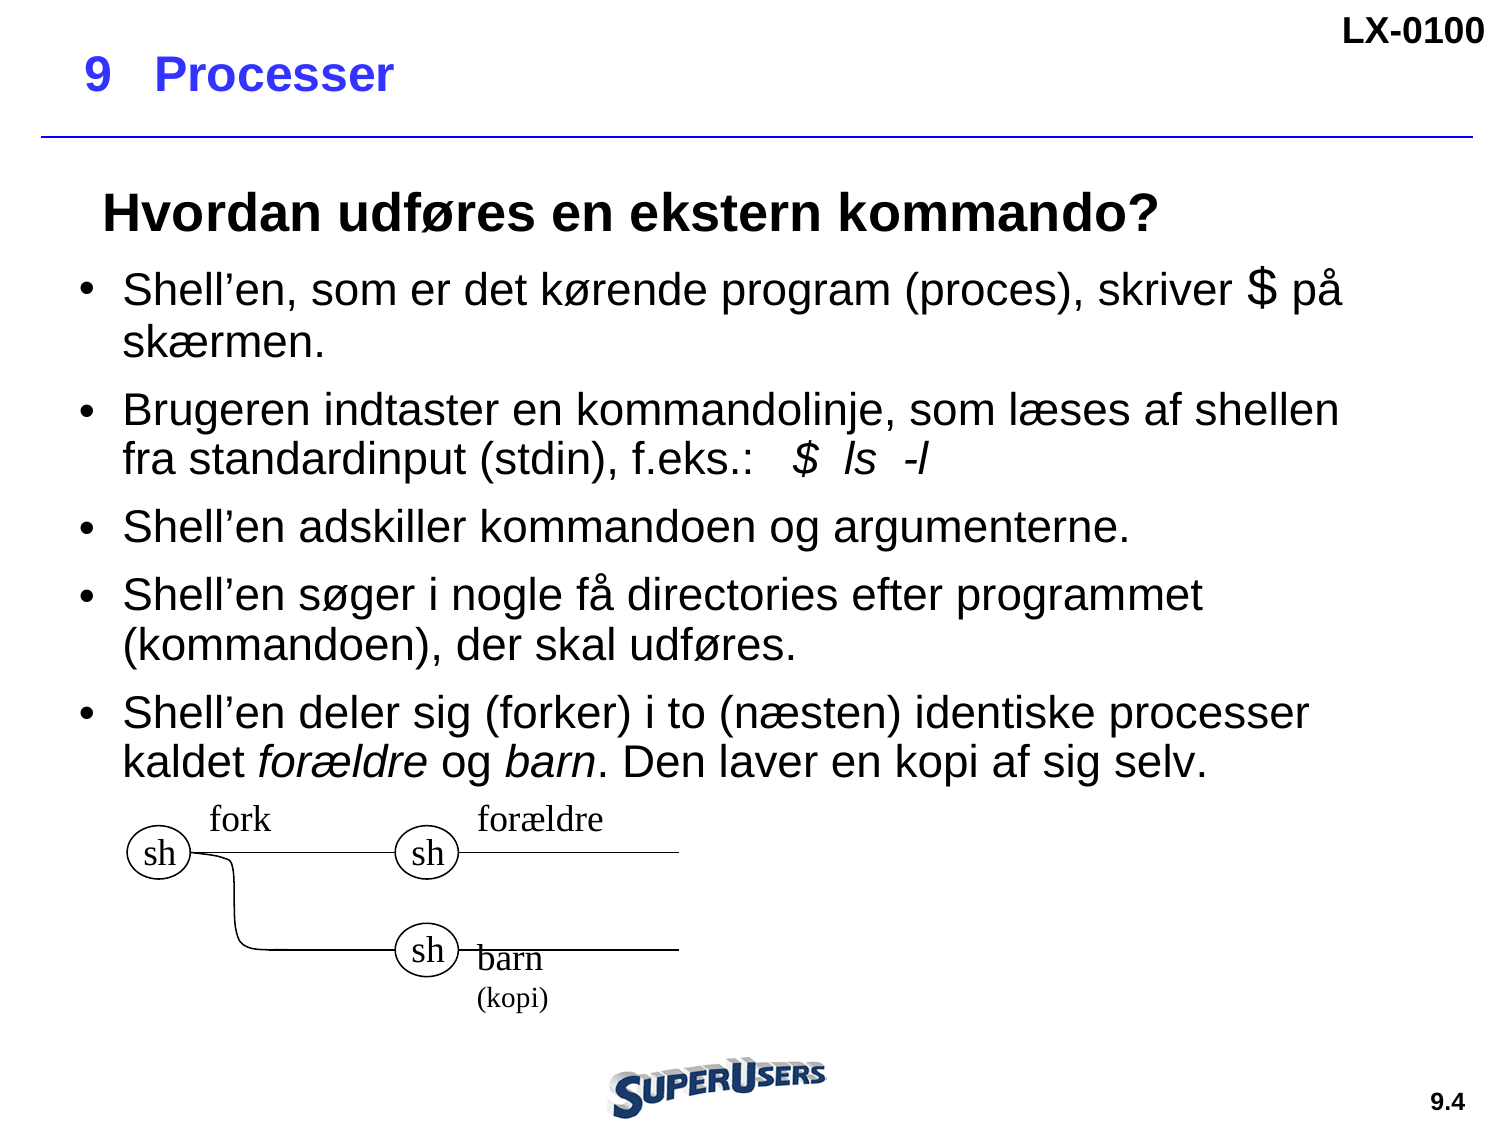

# 9 Processer
Hvordan udføres en ekstern kommando?
Shell’en, som er det kørende program (proces), skriver $ på skærmen.
Brugeren indtaster en kommandolinje, som læses af shellen fra standardinput (stdin), f.eks.: $ ls -l
Shell’en adskiller kommandoen og argumenterne.
Shell’en søger i nogle få directories efter program­met (kommandoen), der skal udføres.
Shell’en deler sig (forker) i to (næsten) identiske processer kaldet forældre og barn. Den laver en kopi af sig selv.
fork
forældre
sh
sh
sh
barn (kopi)